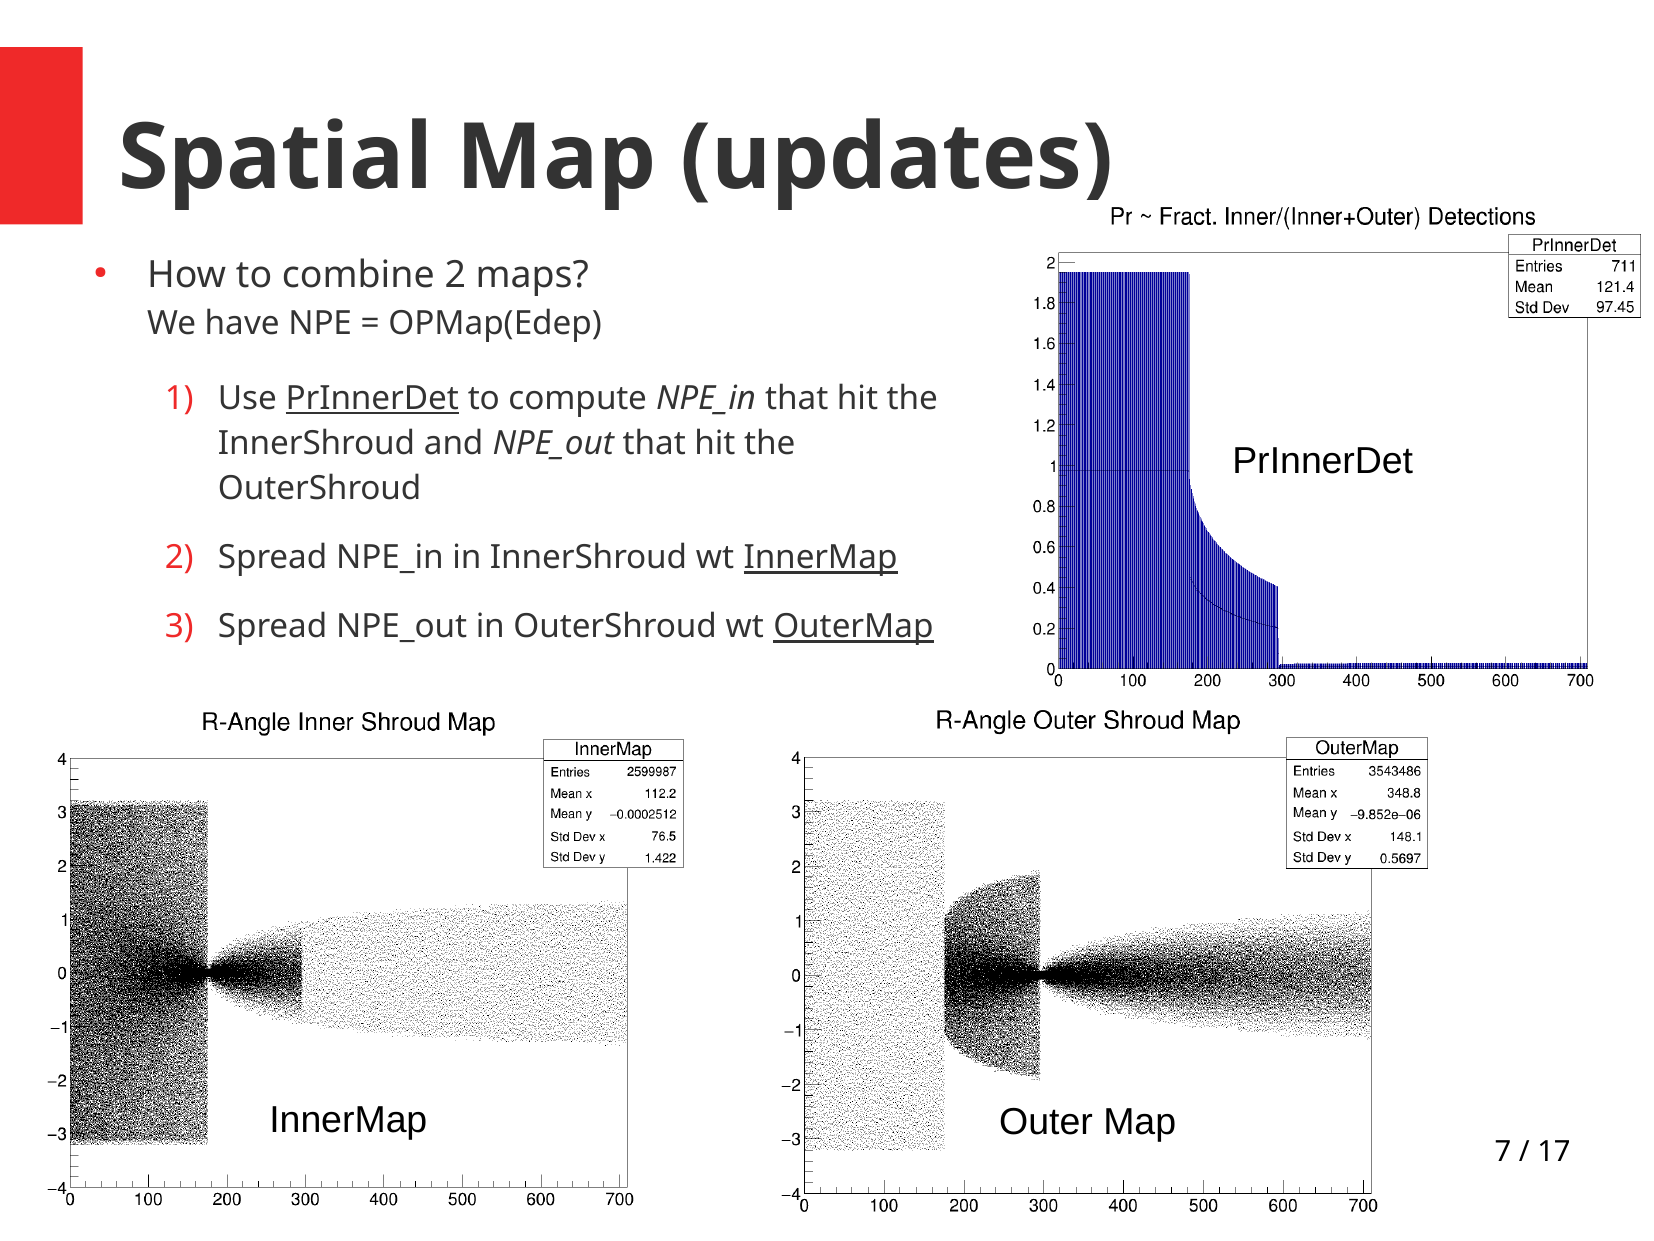

# Spatial Map (updates)
PrInnerDet
How to combine 2 maps?
We have NPE = OPMap(Edep)
Use PrInnerDet to compute NPE_in that hit the InnerShroud and NPE_out that hit the OuterShroud
Spread NPE_in in InnerShroud wt InnerMap
Spread NPE_out in OuterShroud wt OuterMap
Outer Map
InnerMap
7